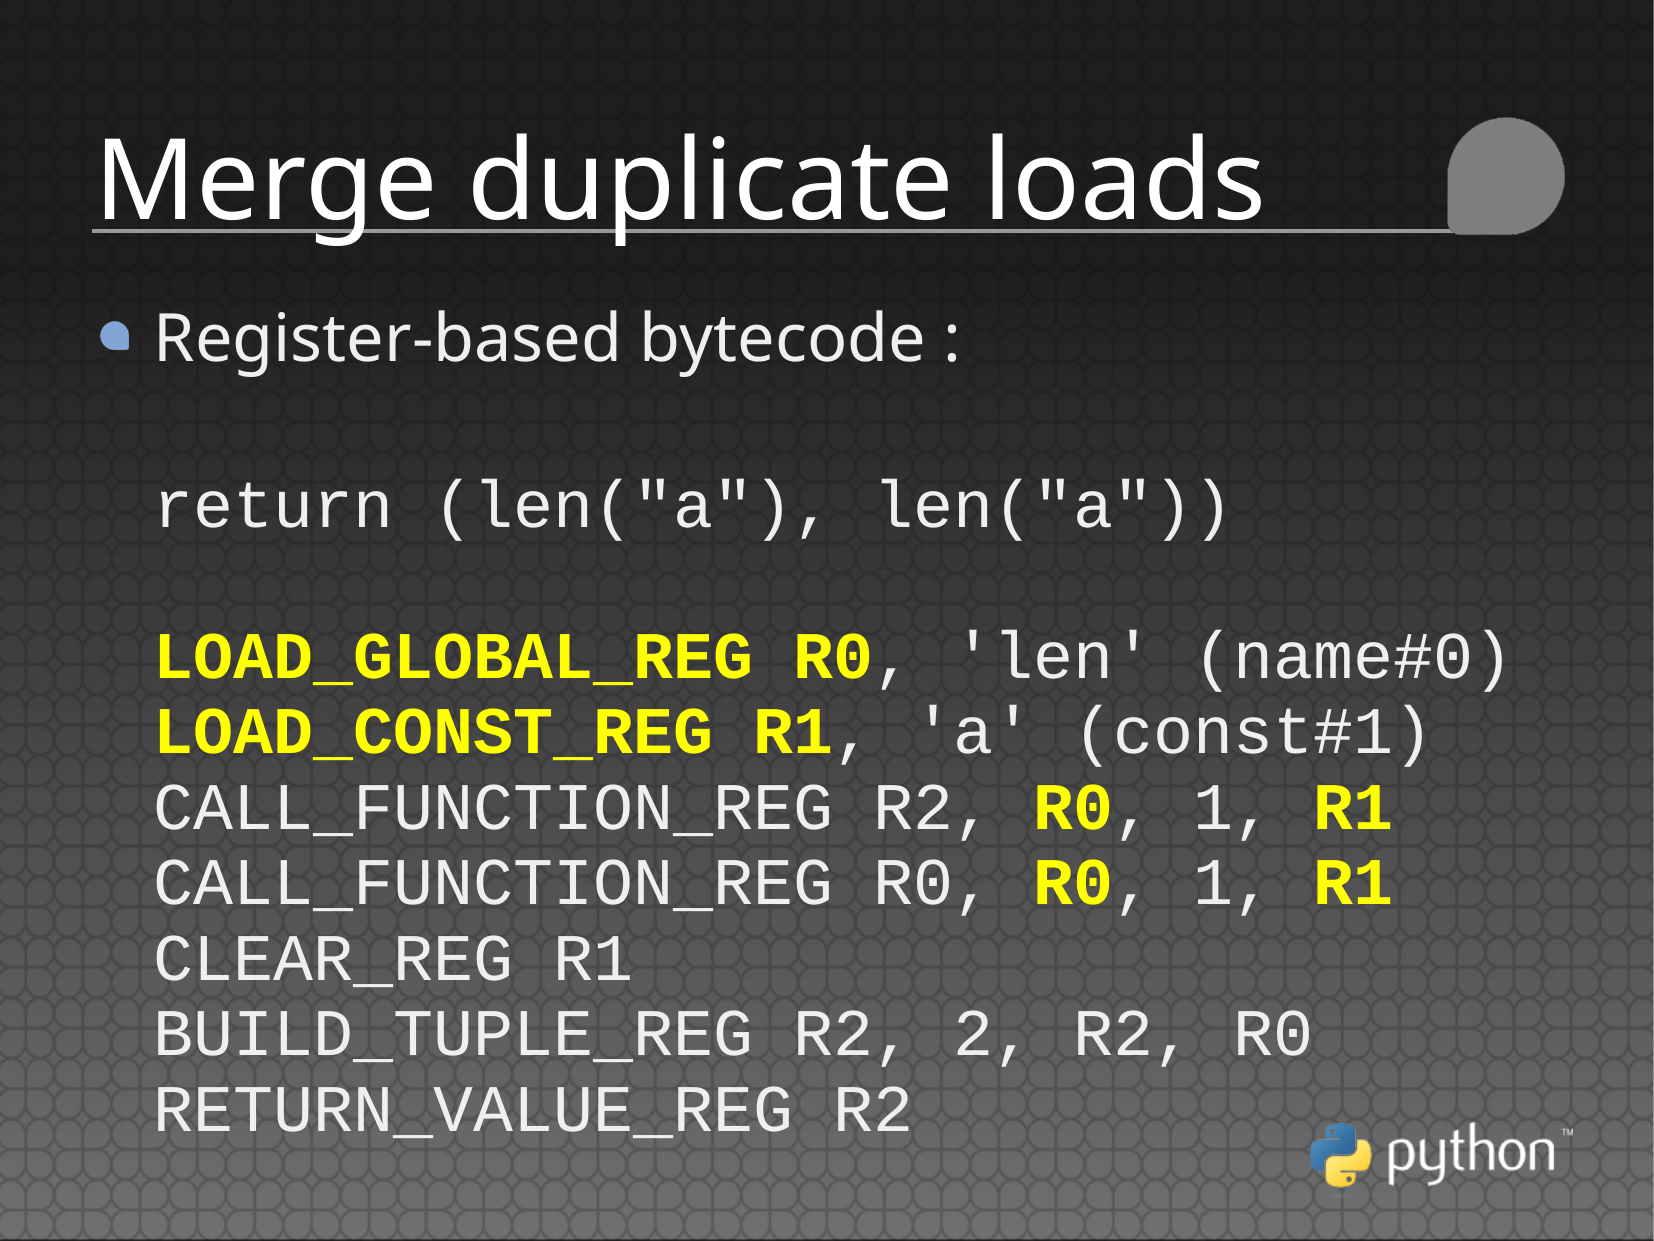

Merge duplicate loads
# Register-based bytecode : return (len("a"), len("a")) LOAD_GLOBAL_REG R0, 'len' (name#0) LOAD_CONST_REG R1, 'a' (const#1) CALL_FUNCTION_REG R2, R0, 1, R1 CALL_FUNCTION_REG R0, R0, 1, R1 CLEAR_REG R1 BUILD_TUPLE_REG R2, 2, R2, R0 RETURN_VALUE_REG R2